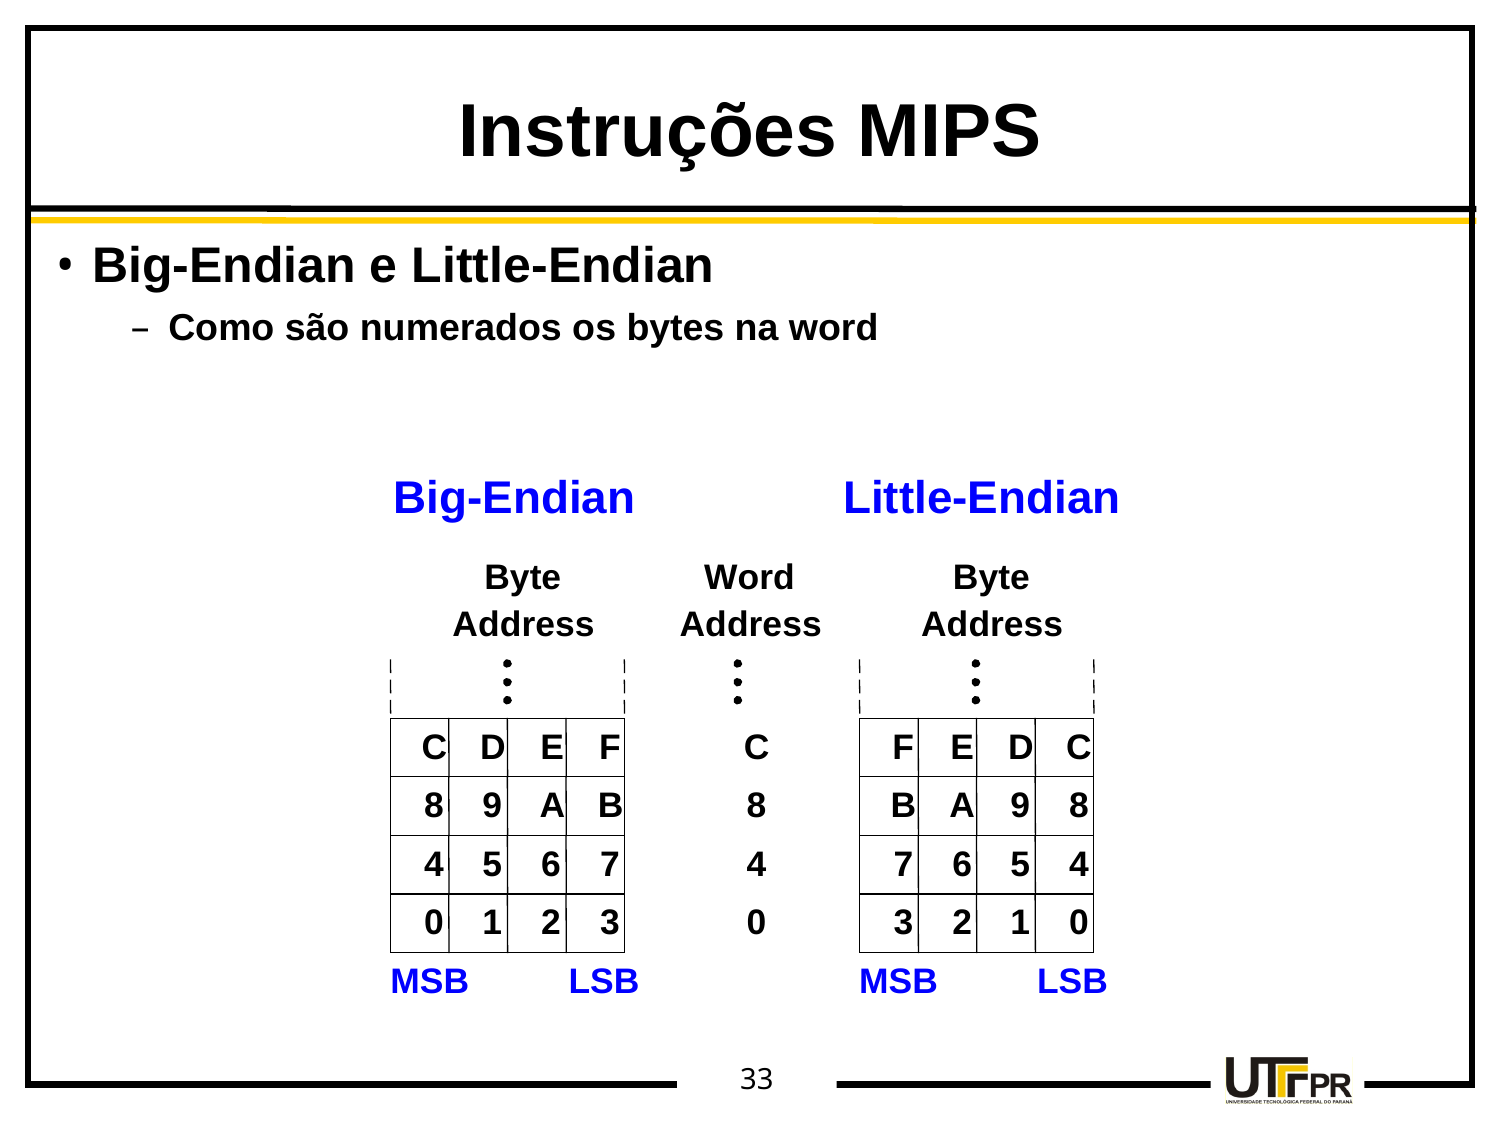

Instruções MIPS
# Big-Endian e Little-Endian
Como são numerados os bytes na word
Big-Endian
Little-Endian
Byte
Word
Byte
Address
Address
Address
C
D
E
F
C
F
E
D
C
8
9
A
B
8
B
A
9
8
4
5
6
7
4
7
6
5
4
0
1
2
3
0
3
2
1
0
MSB
LSB
MSB
LSB